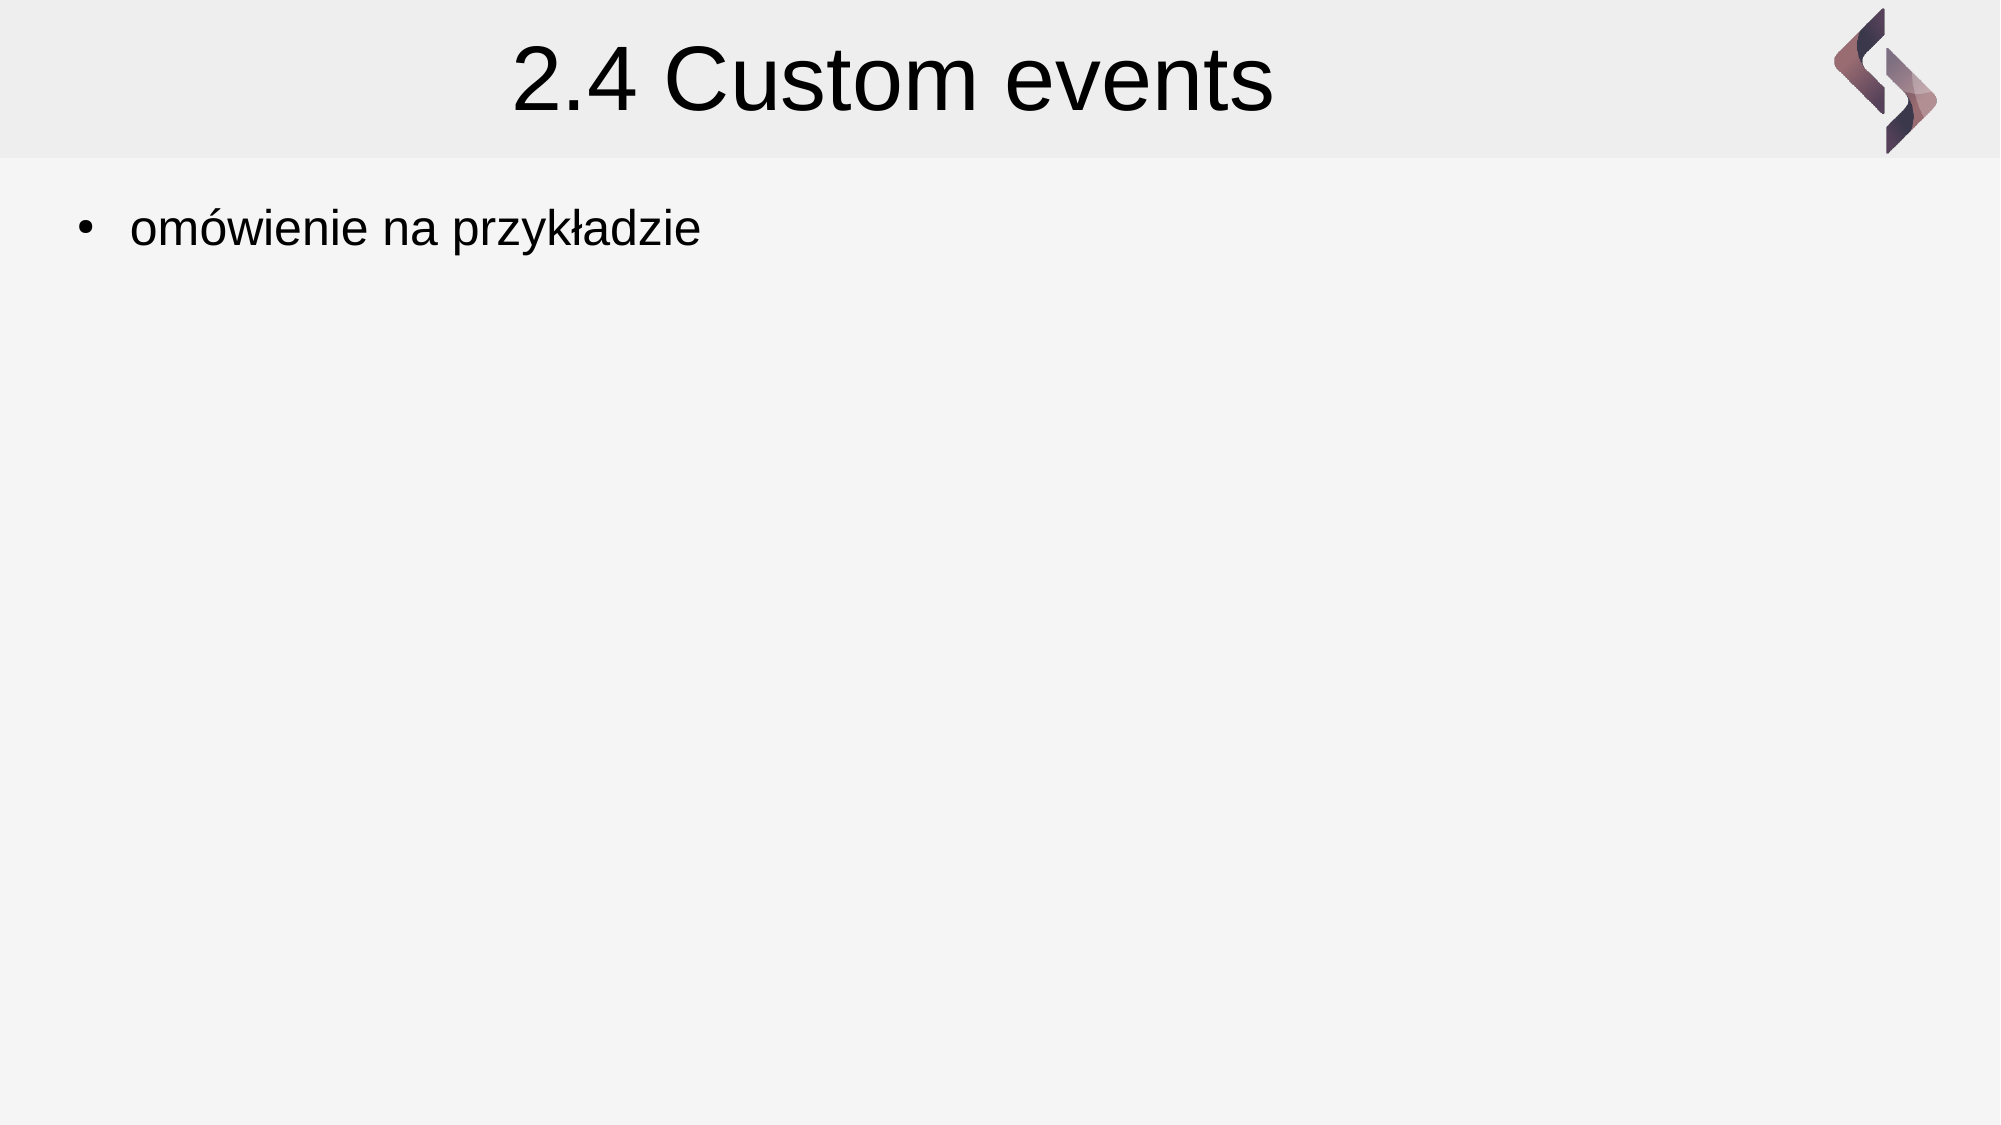

# 2.4 Custom events
omówienie na przykładzie